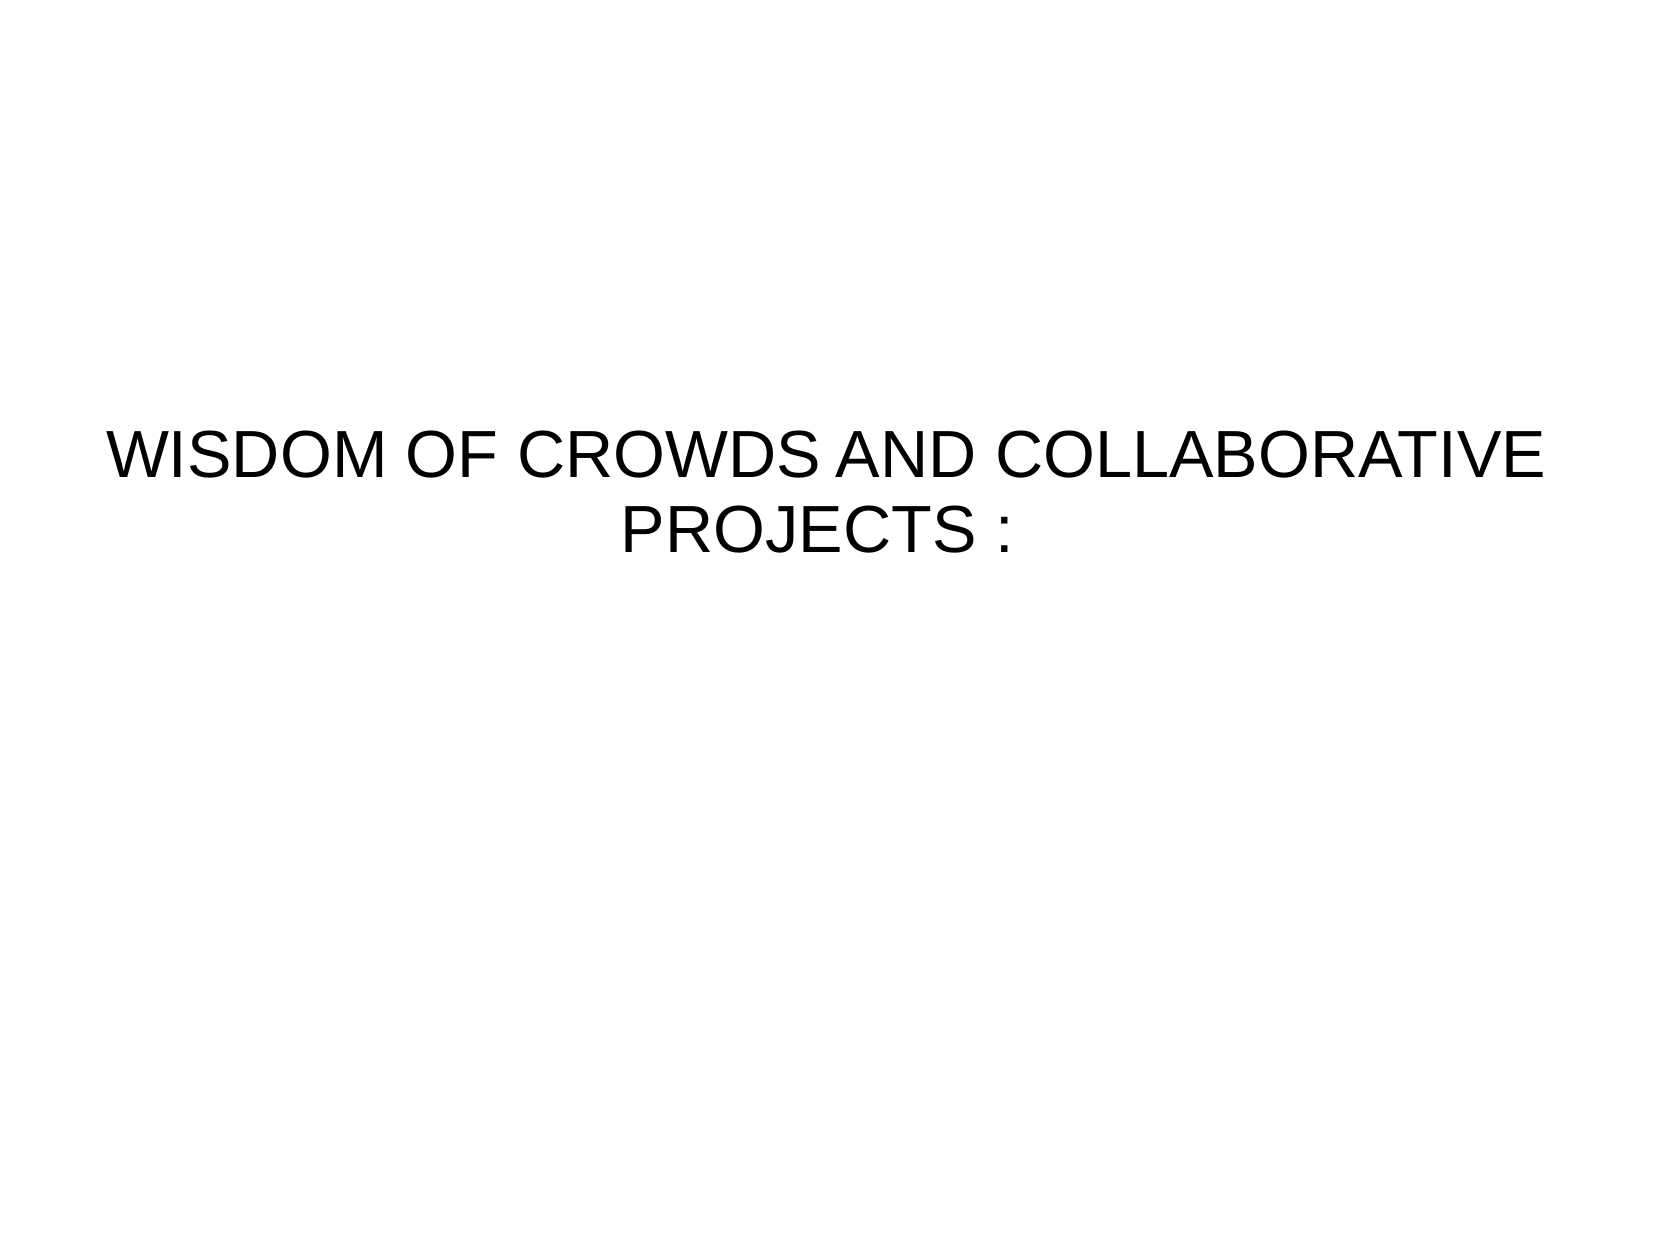

# WISDOM OF CROWDS AND COLLABORATIVE PROJECTS :